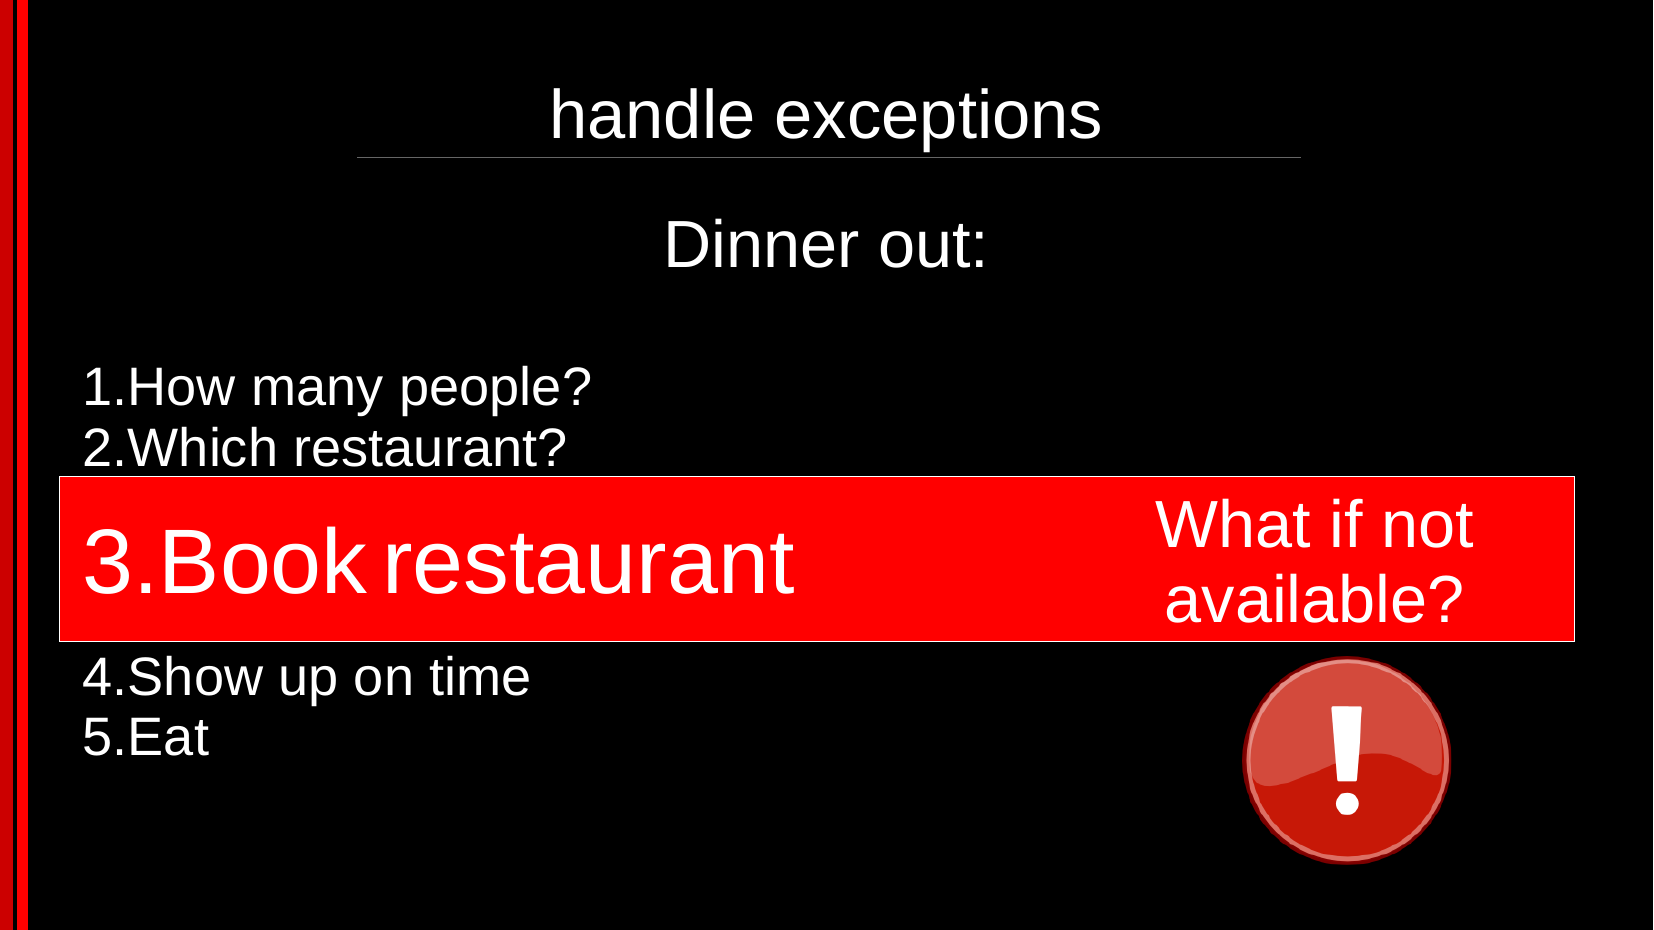

handle exceptions
# Dinner out:
How many people?
Which restaurant?
Book restaurant
Show up on time
Eat
What if not available?